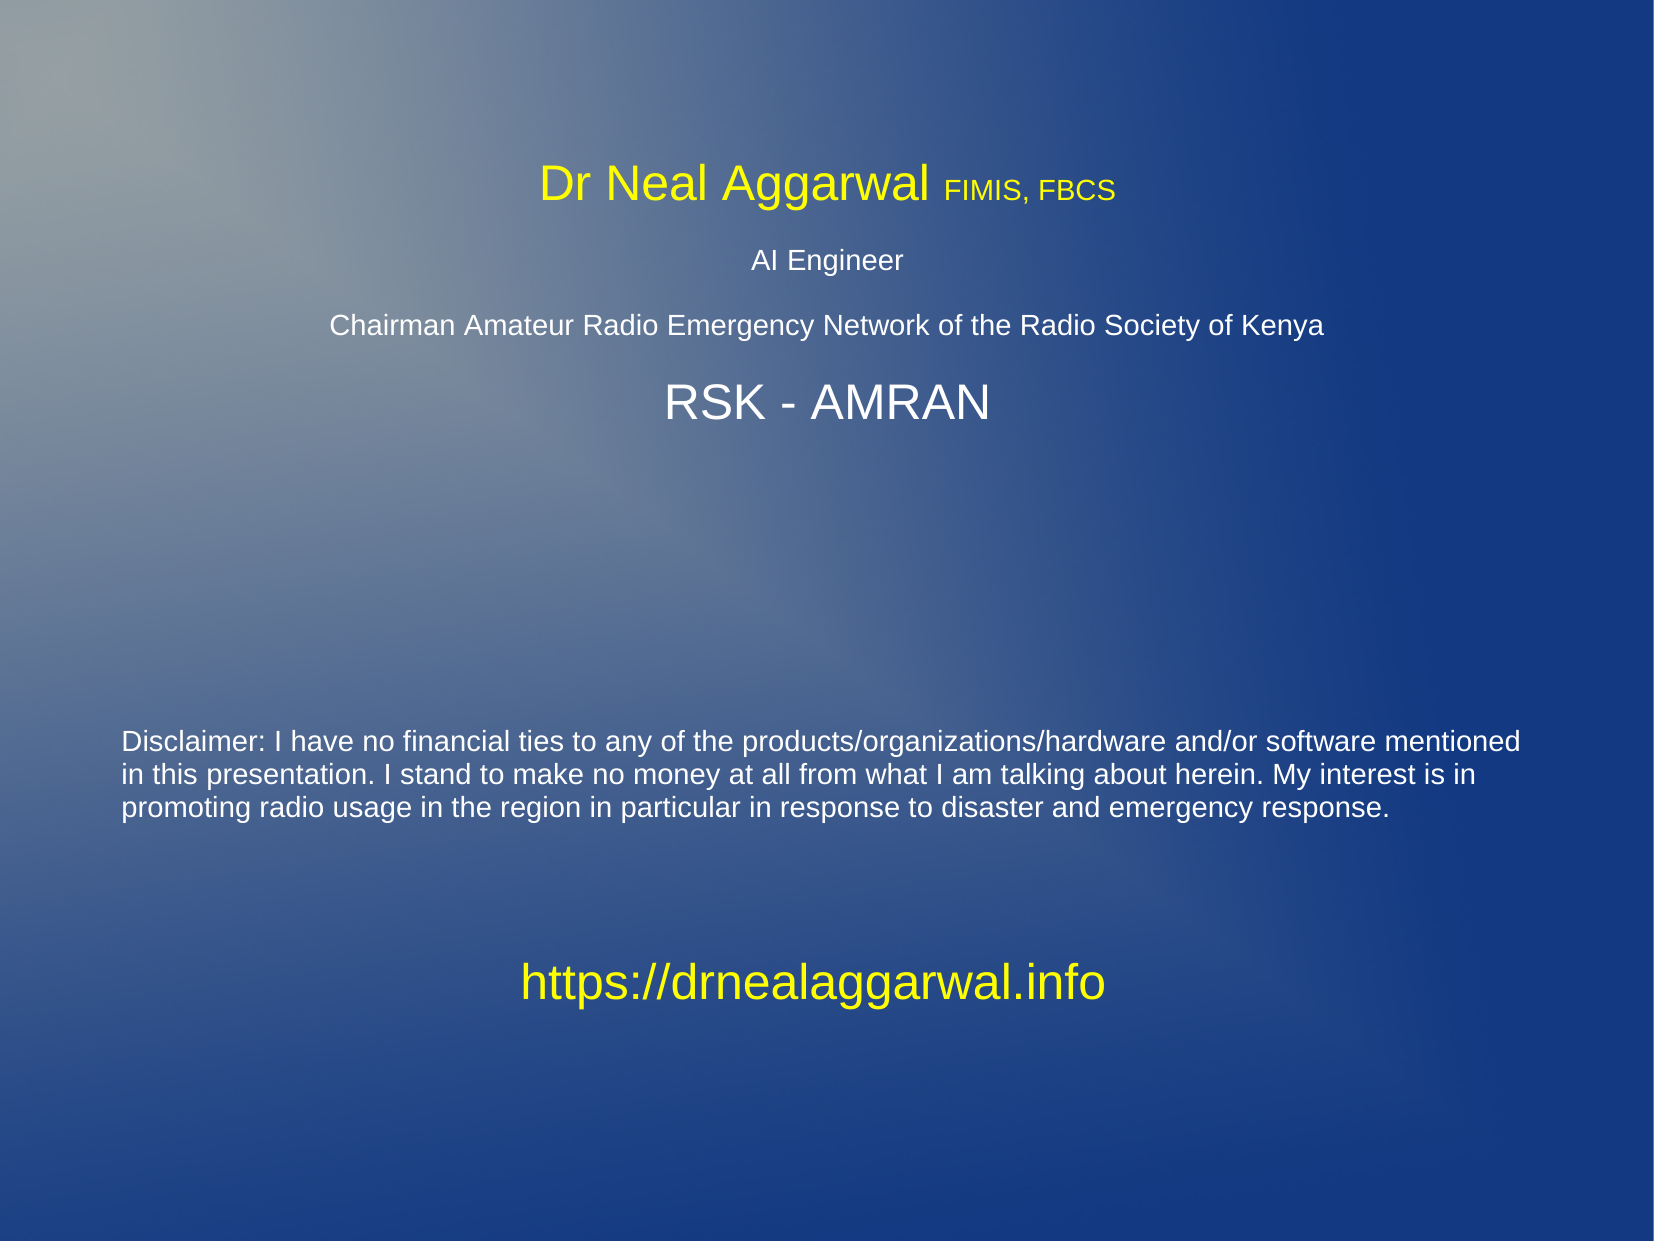

# Dr Neal Aggarwal FIMIS, FBCS
AI Engineer
Chairman Amateur Radio Emergency Network of the Radio Society of Kenya
RSK - AMRAN
Disclaimer: I have no financial ties to any of the products/organizations/hardware and/or software mentioned in this presentation. I stand to make no money at all from what I am talking about herein. My interest is in promoting radio usage in the region in particular in response to disaster and emergency response.
https://drnealaggarwal.info